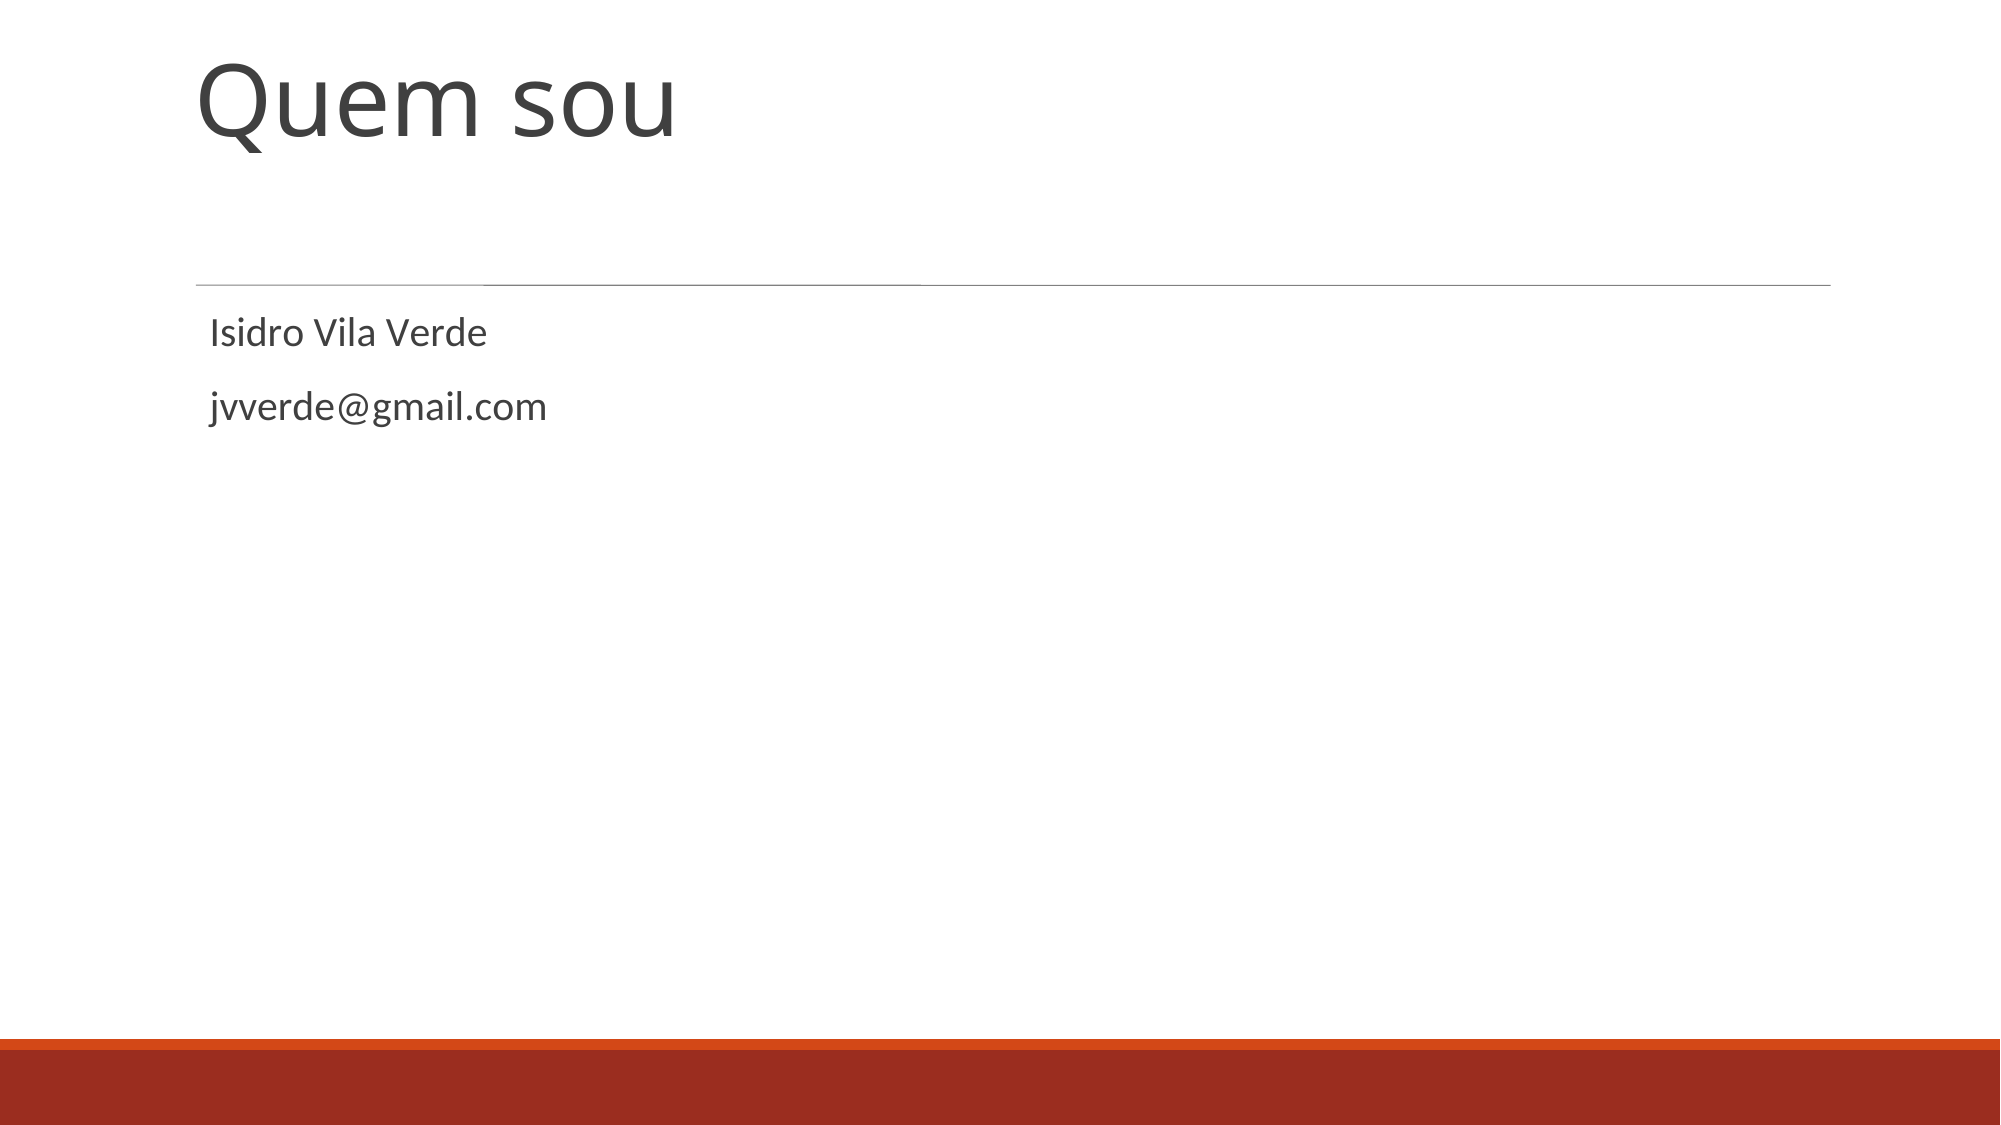

# Quem sou
Isidro Vila Verde
jvverde@gmail.com